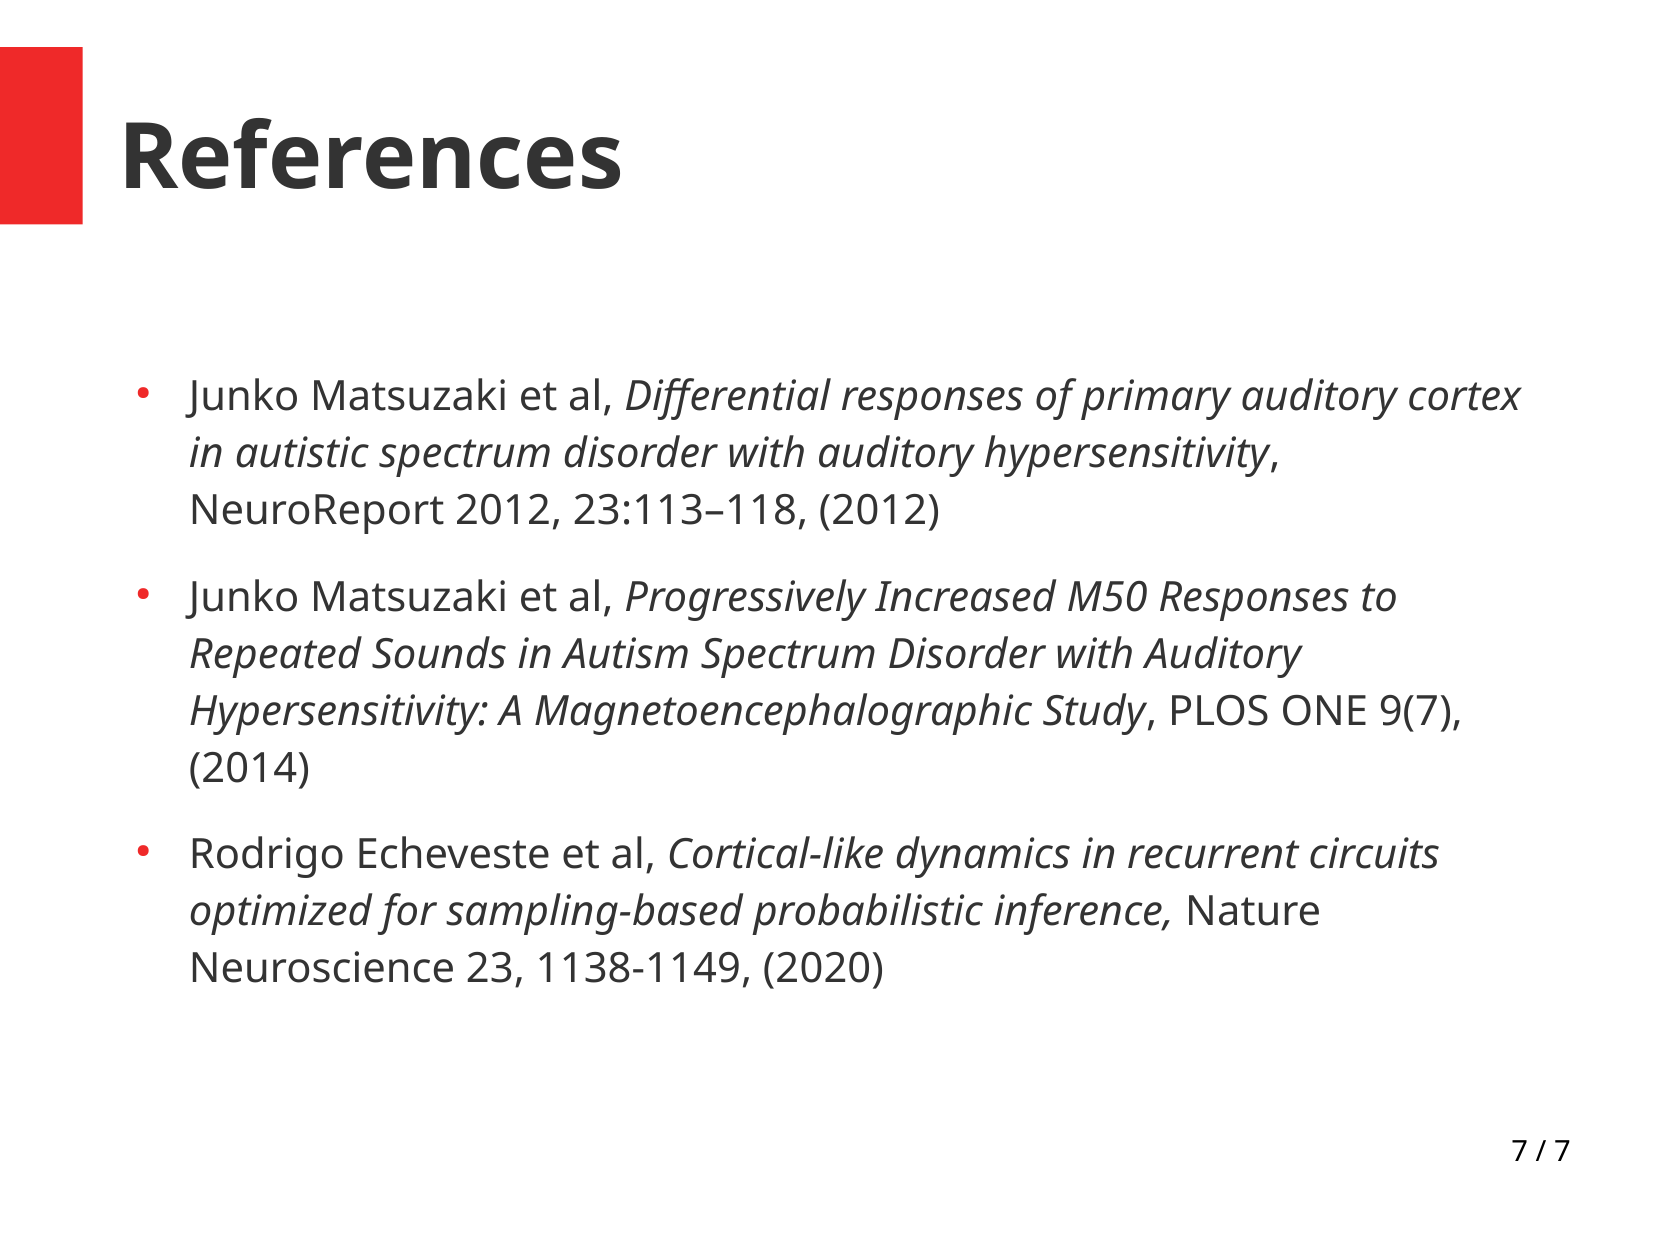

# References
Junko Matsuzaki et al, Differential responses of primary auditory cortex in autistic spectrum disorder with auditory hypersensitivity, NeuroReport 2012, 23:113–118, (2012)
Junko Matsuzaki et al, Progressively Increased M50 Responses to Repeated Sounds in Autism Spectrum Disorder with Auditory Hypersensitivity: A Magnetoencephalographic Study, PLOS ONE 9(7), (2014)
Rodrigo Echeveste et al, Cortical-like dynamics in recurrent circuits optimized for sampling-based probabilistic inference, Nature Neuroscience 23, 1138-1149, (2020)
7